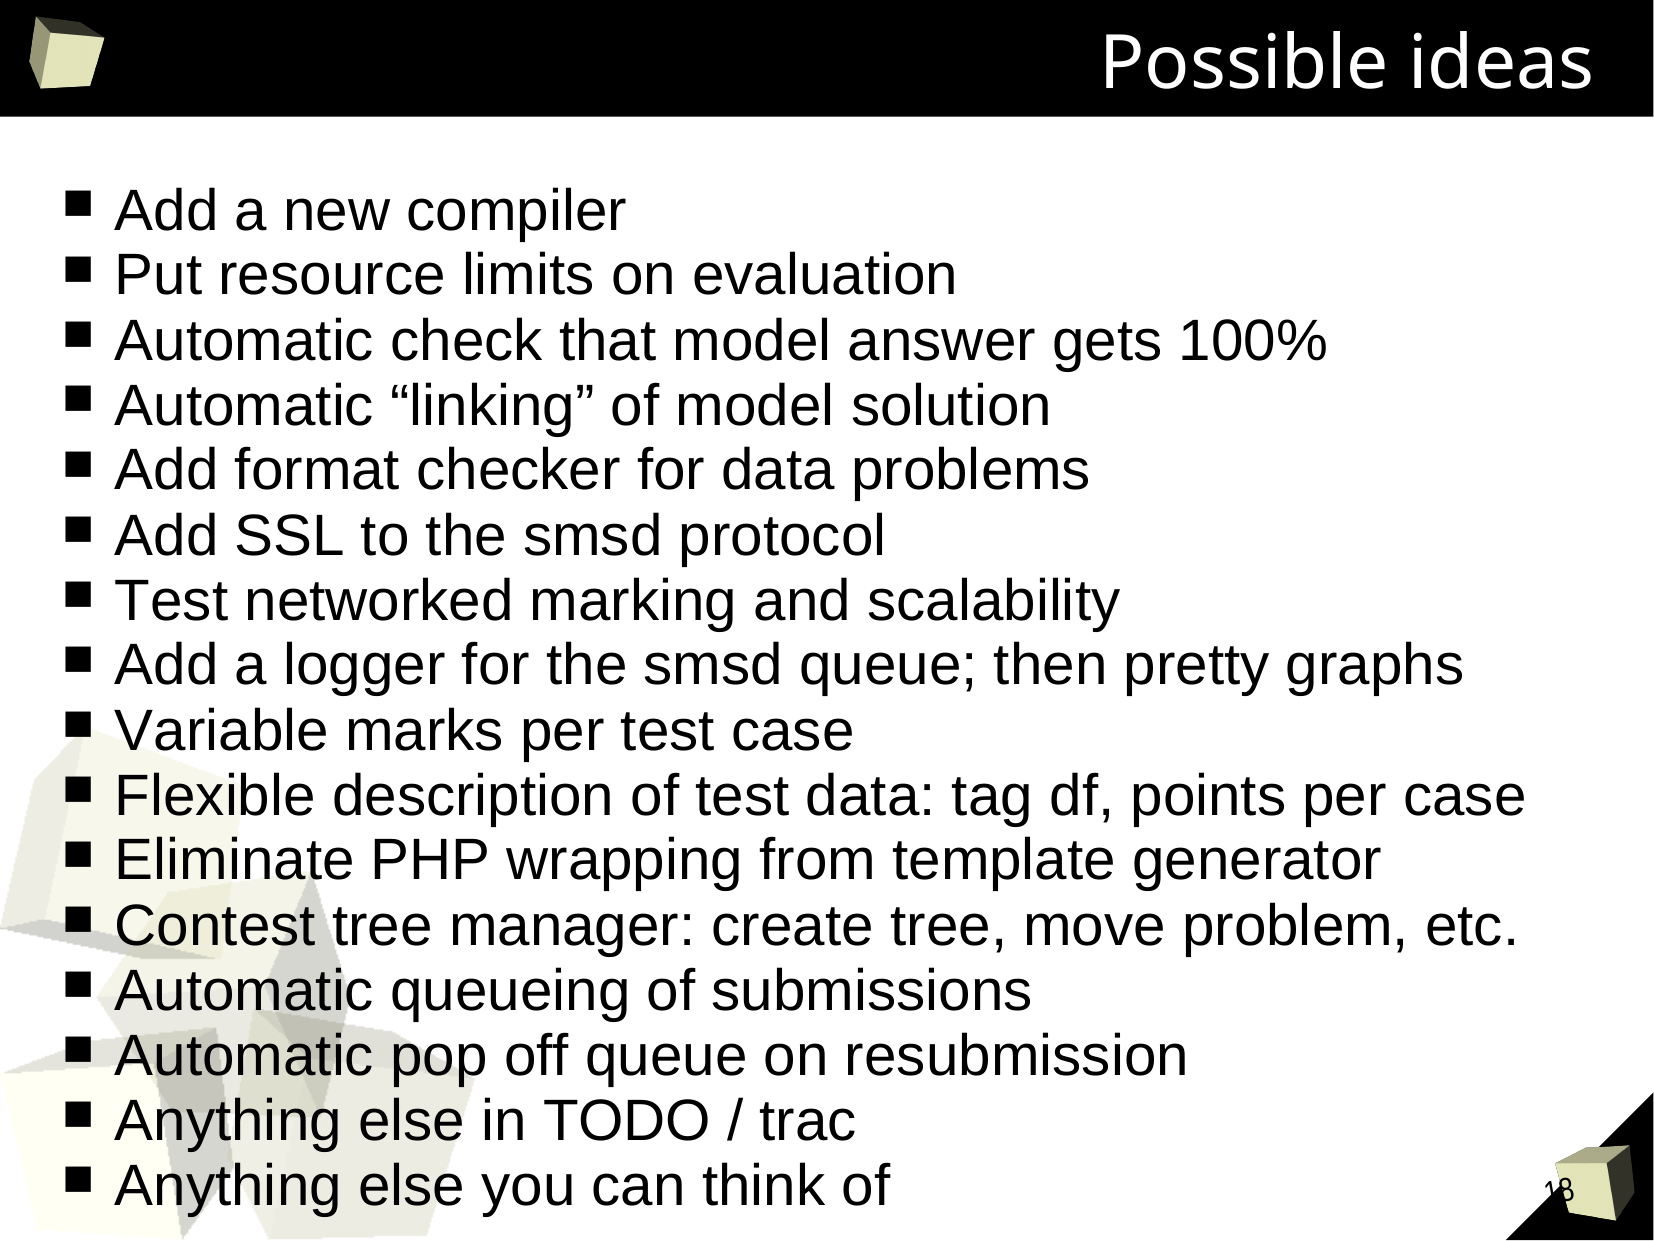

# Possible ideas
Add a new compiler
Put resource limits on evaluation
Automatic check that model answer gets 100%
Automatic “linking” of model solution
Add format checker for data problems
Add SSL to the smsd protocol
Test networked marking and scalability
Add a logger for the smsd queue; then pretty graphs
Variable marks per test case
Flexible description of test data: tag df, points per case
Eliminate PHP wrapping from template generator
Contest tree manager: create tree, move problem, etc.
Automatic queueing of submissions
Automatic pop off queue on resubmission
Anything else in TODO / trac
Anything else you can think of